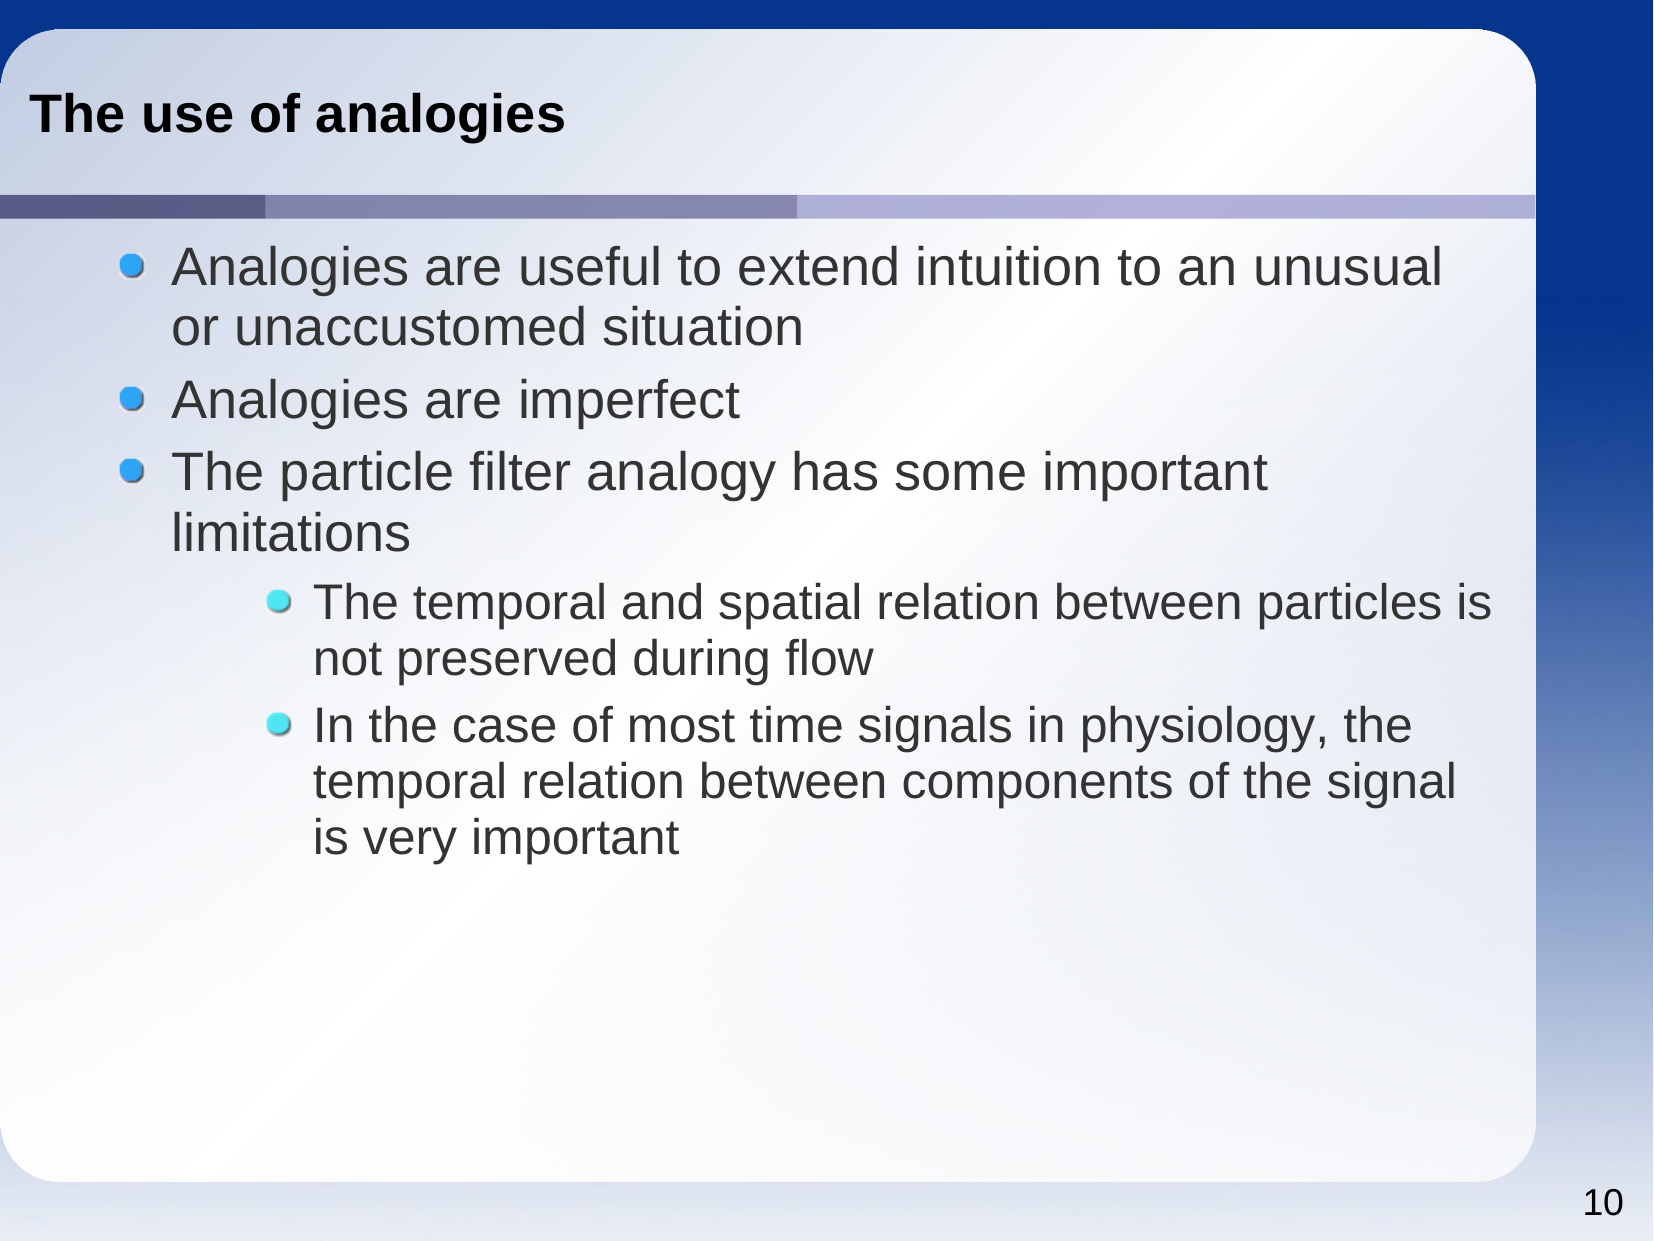

# The use of analogies
Analogies are useful to extend intuition to an unusual or unaccustomed situation
Analogies are imperfect
The particle filter analogy has some important limitations
The temporal and spatial relation between particles is not preserved during flow
In the case of most time signals in physiology, the temporal relation between components of the signal is very important
10